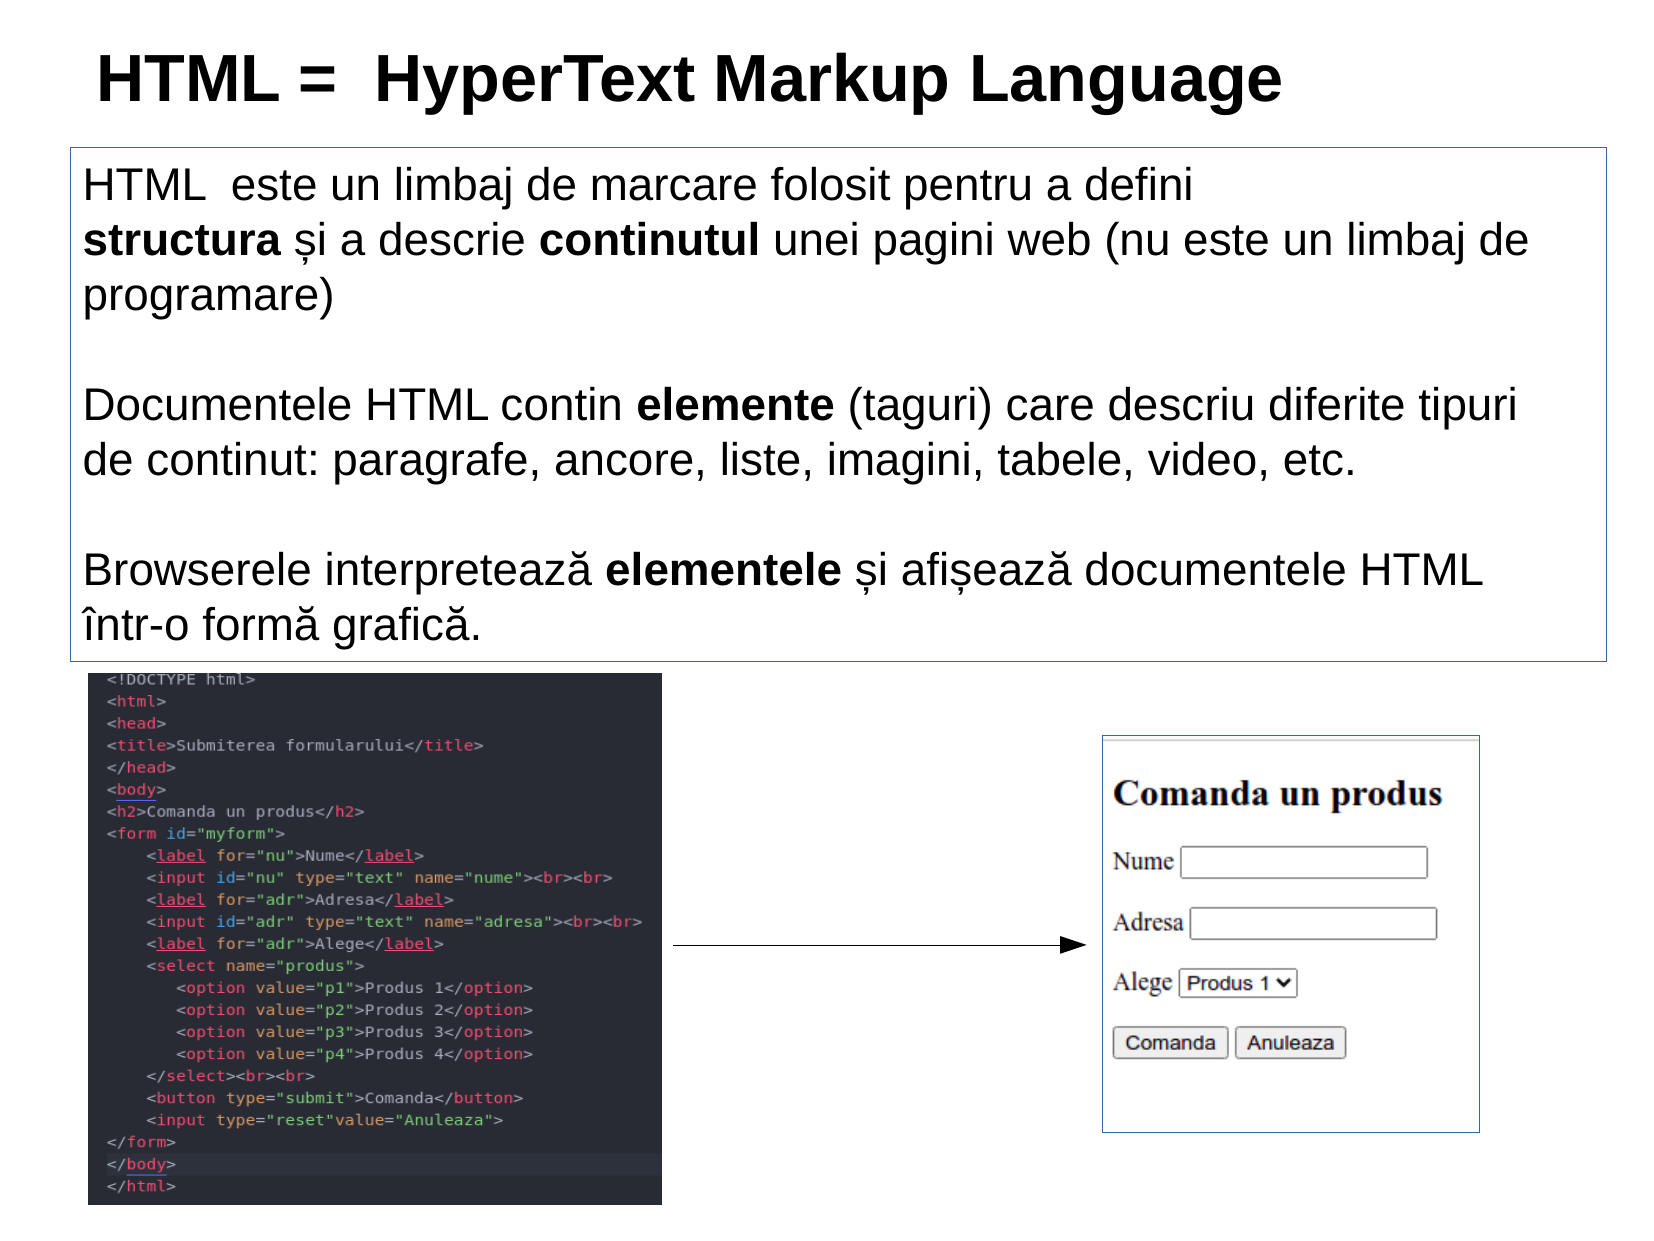

# HTML = HyperText Markup Language
HTML este un limbaj de marcare folosit pentru a defini
structura și a descrie continutul unei pagini web (nu este un limbaj de programare)
Documentele HTML contin elemente (taguri) care descriu diferite tipuri de continut: paragrafe, ancore, liste, imagini, tabele, video, etc.
Browserele interpretează elementele și afișează documentele HTML într-o formă grafică.